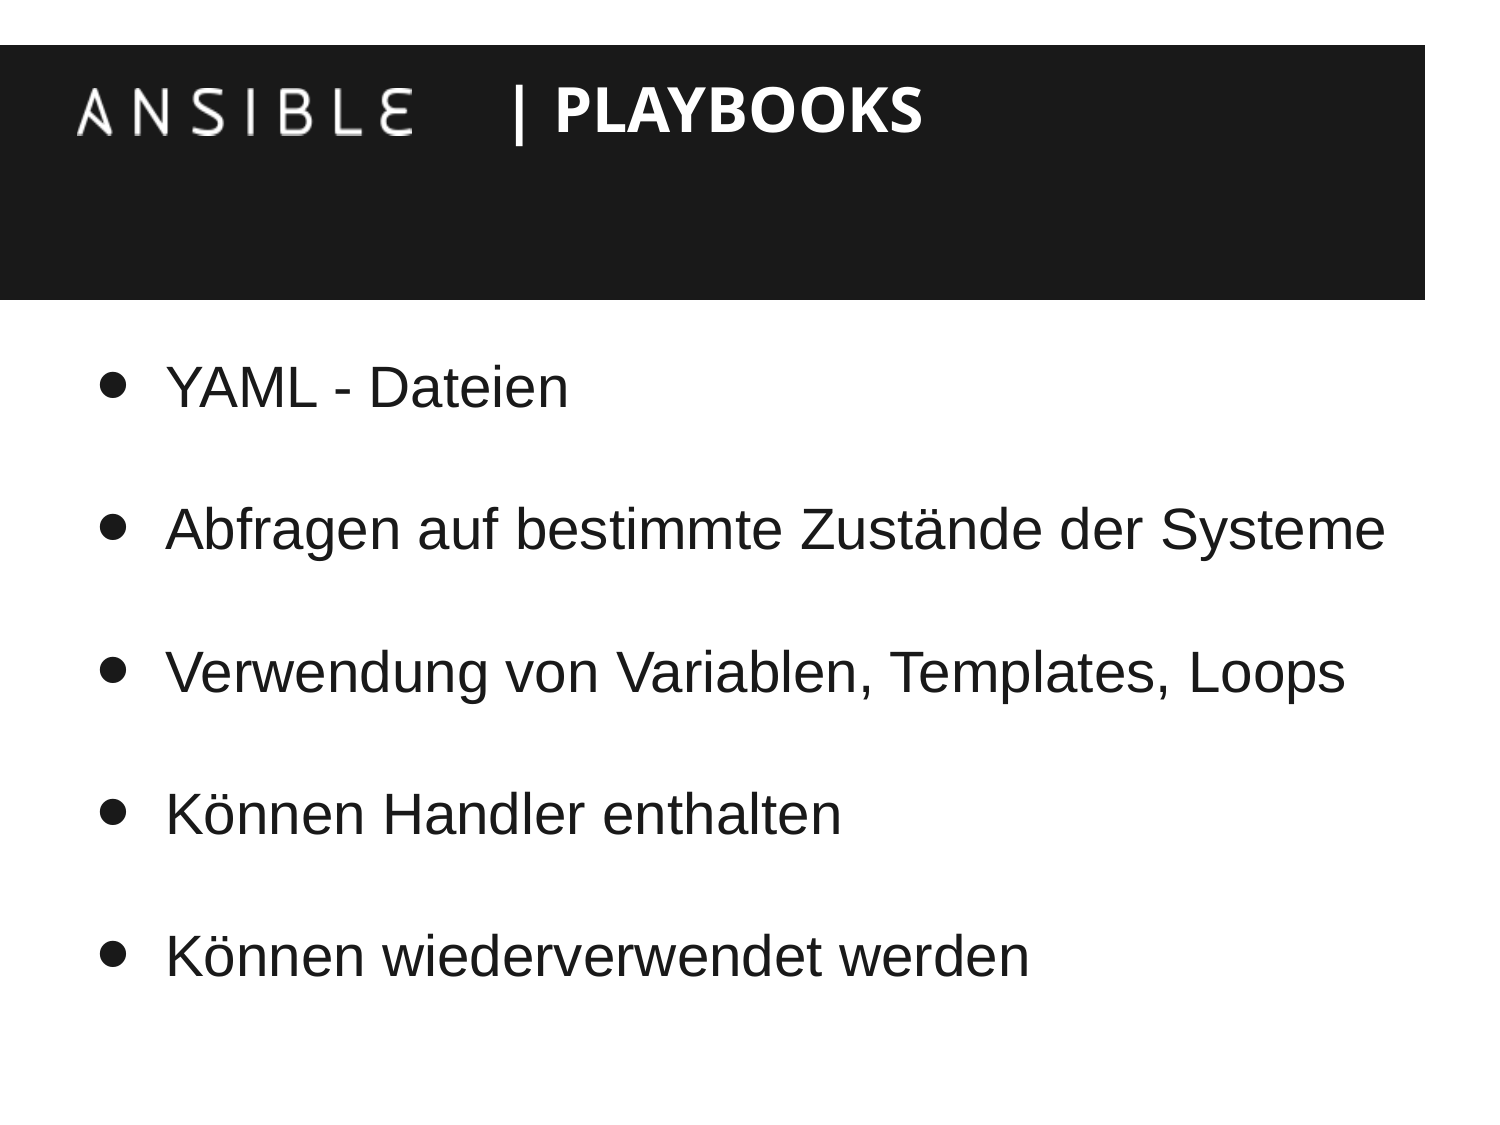

| PLAYBOOKS
# YAML - Dateien
Abfragen auf bestimmte Zustände der Systeme
Verwendung von Variablen, Templates, Loops
Können Handler enthalten
Können wiederverwendet werden